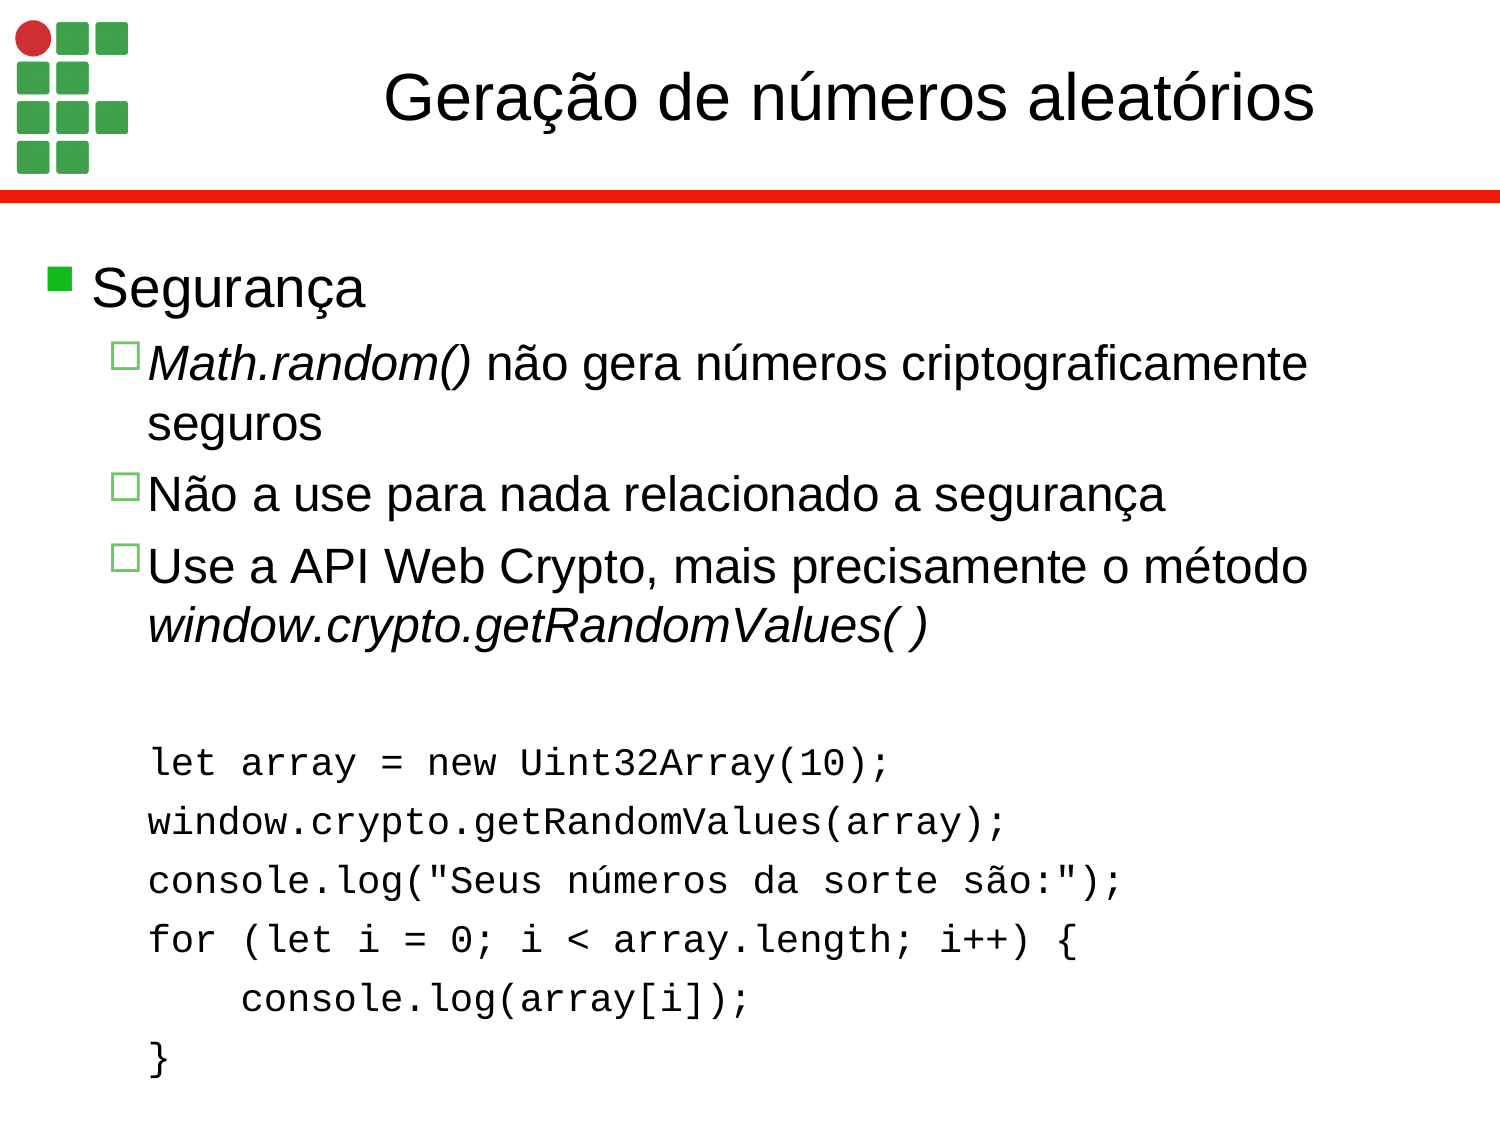

# Geração de números aleatórios
Segurança
Math.random() não gera números criptograficamente seguros
Não a use para nada relacionado a segurança
Use a API Web Crypto, mais precisamente o método window.crypto.getRandomValues( )
let array = new Uint32Array(10);
window.crypto.getRandomValues(array);
console.log("Seus números da sorte são:");
for (let i = 0; i < array.length; i++) {
 console.log(array[i]);
}